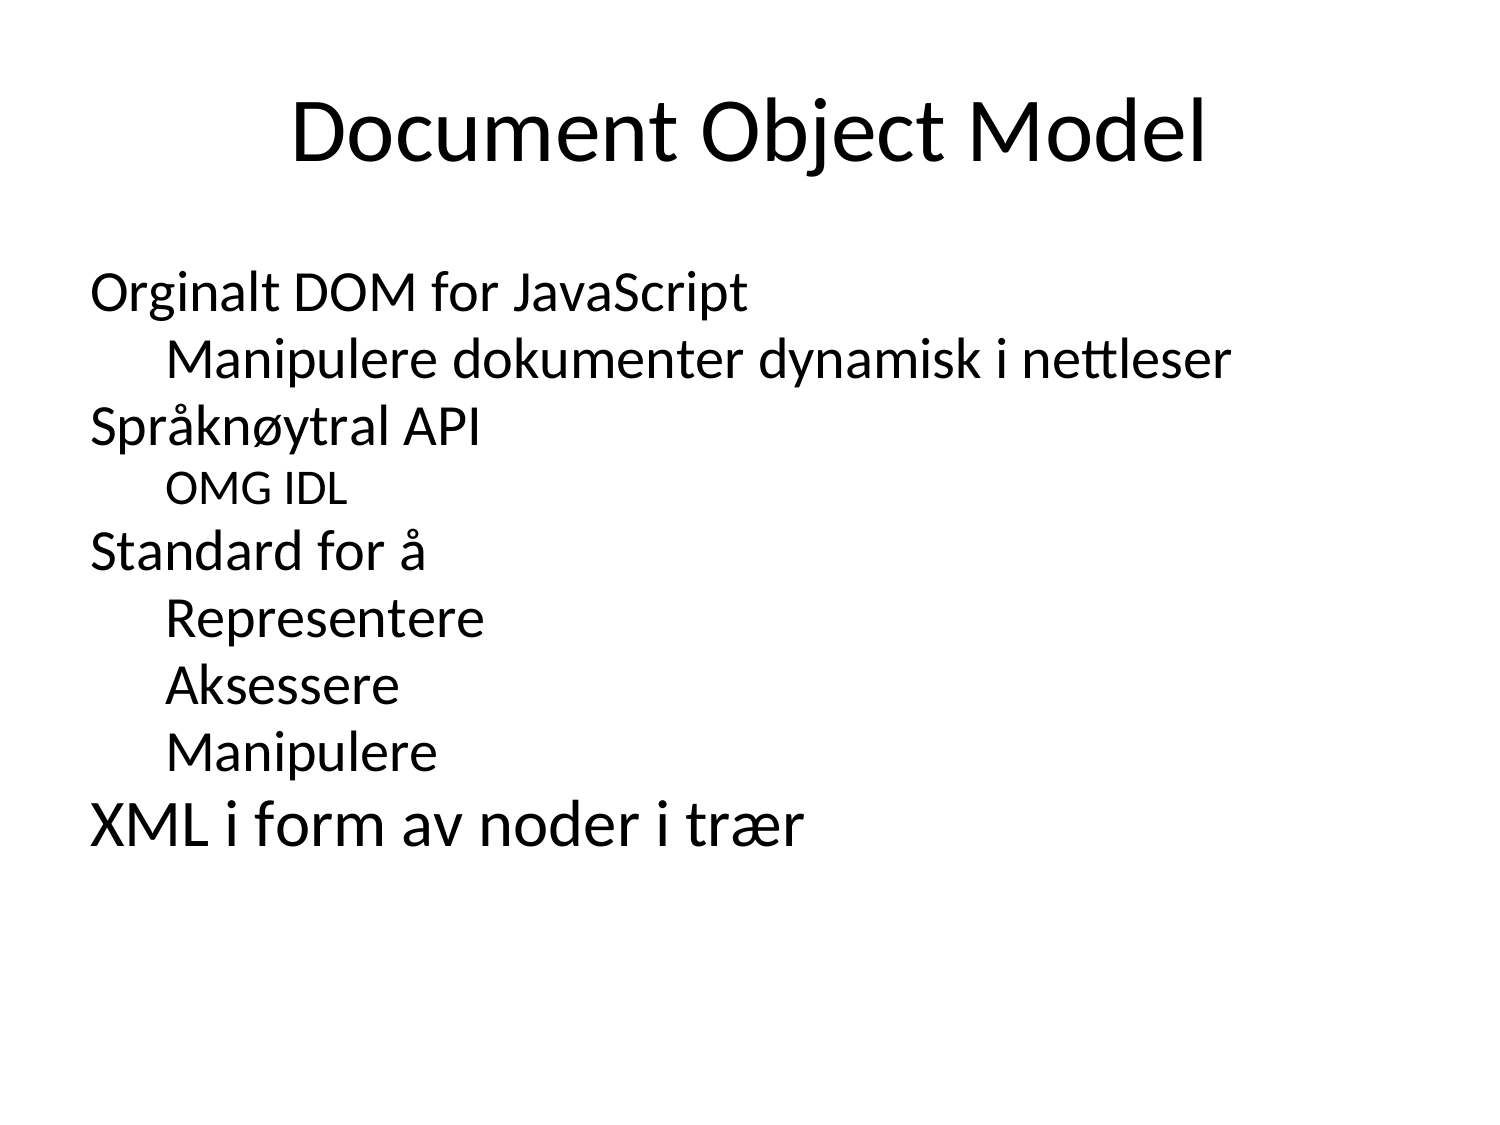

# Document Object Model
Orginalt DOM for JavaScript
Manipulere dokumenter dynamisk i nettleser
Språknøytral API
OMG IDL
Standard for å
Representere
Aksessere
Manipulere
XML i form av noder i trær